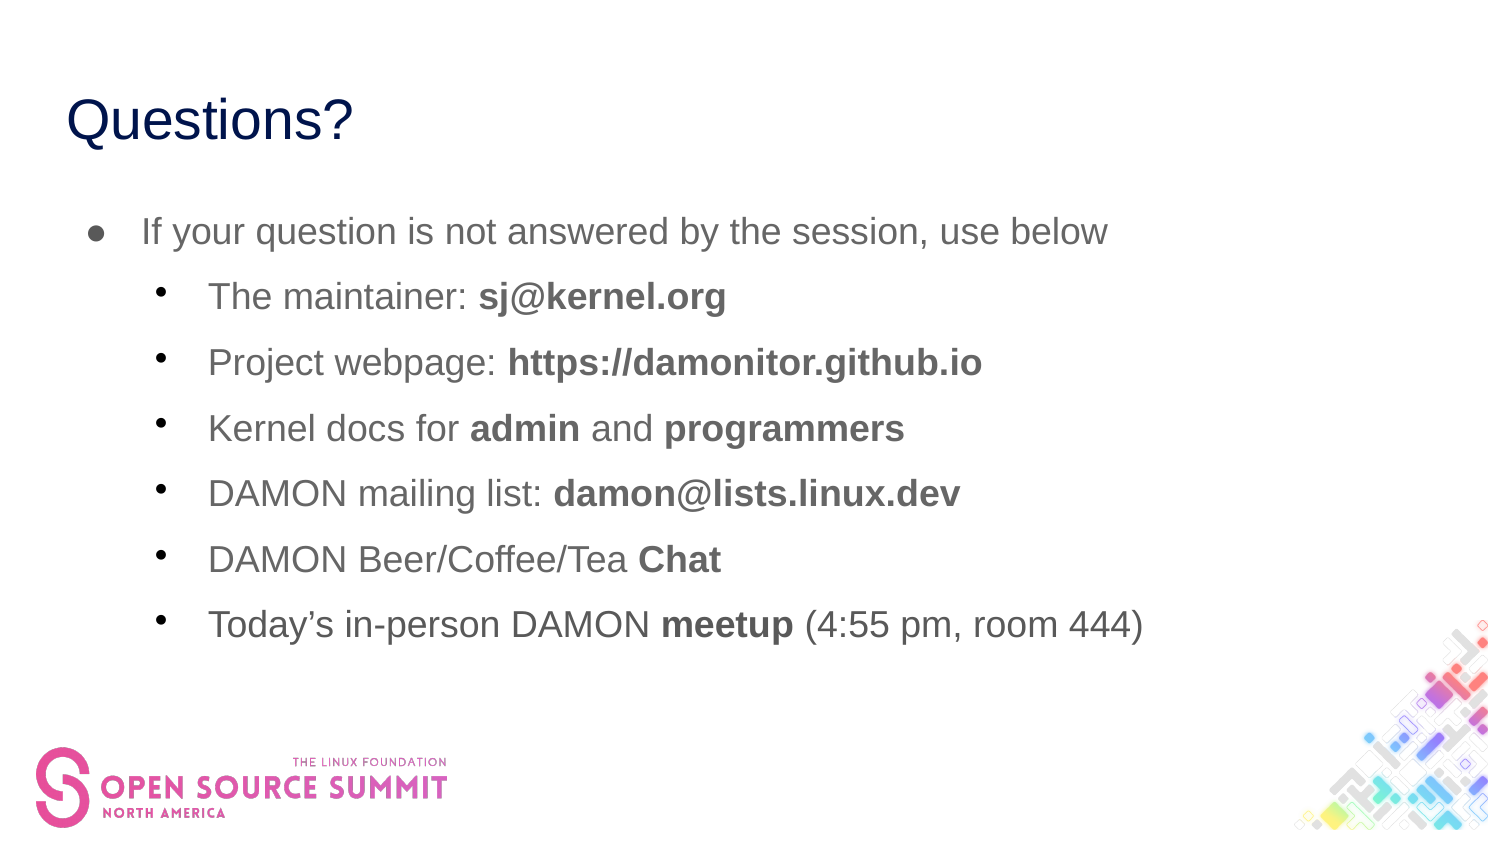

# Questions?
If your question is not answered by the session, use below
The maintainer: sj@kernel.org
Project webpage: https://damonitor.github.io
Kernel docs for admin and programmers
DAMON mailing list: damon@lists.linux.dev
DAMON Beer/Coffee/Tea Chat
Today’s in-person DAMON meetup (4:55 pm, room 444)